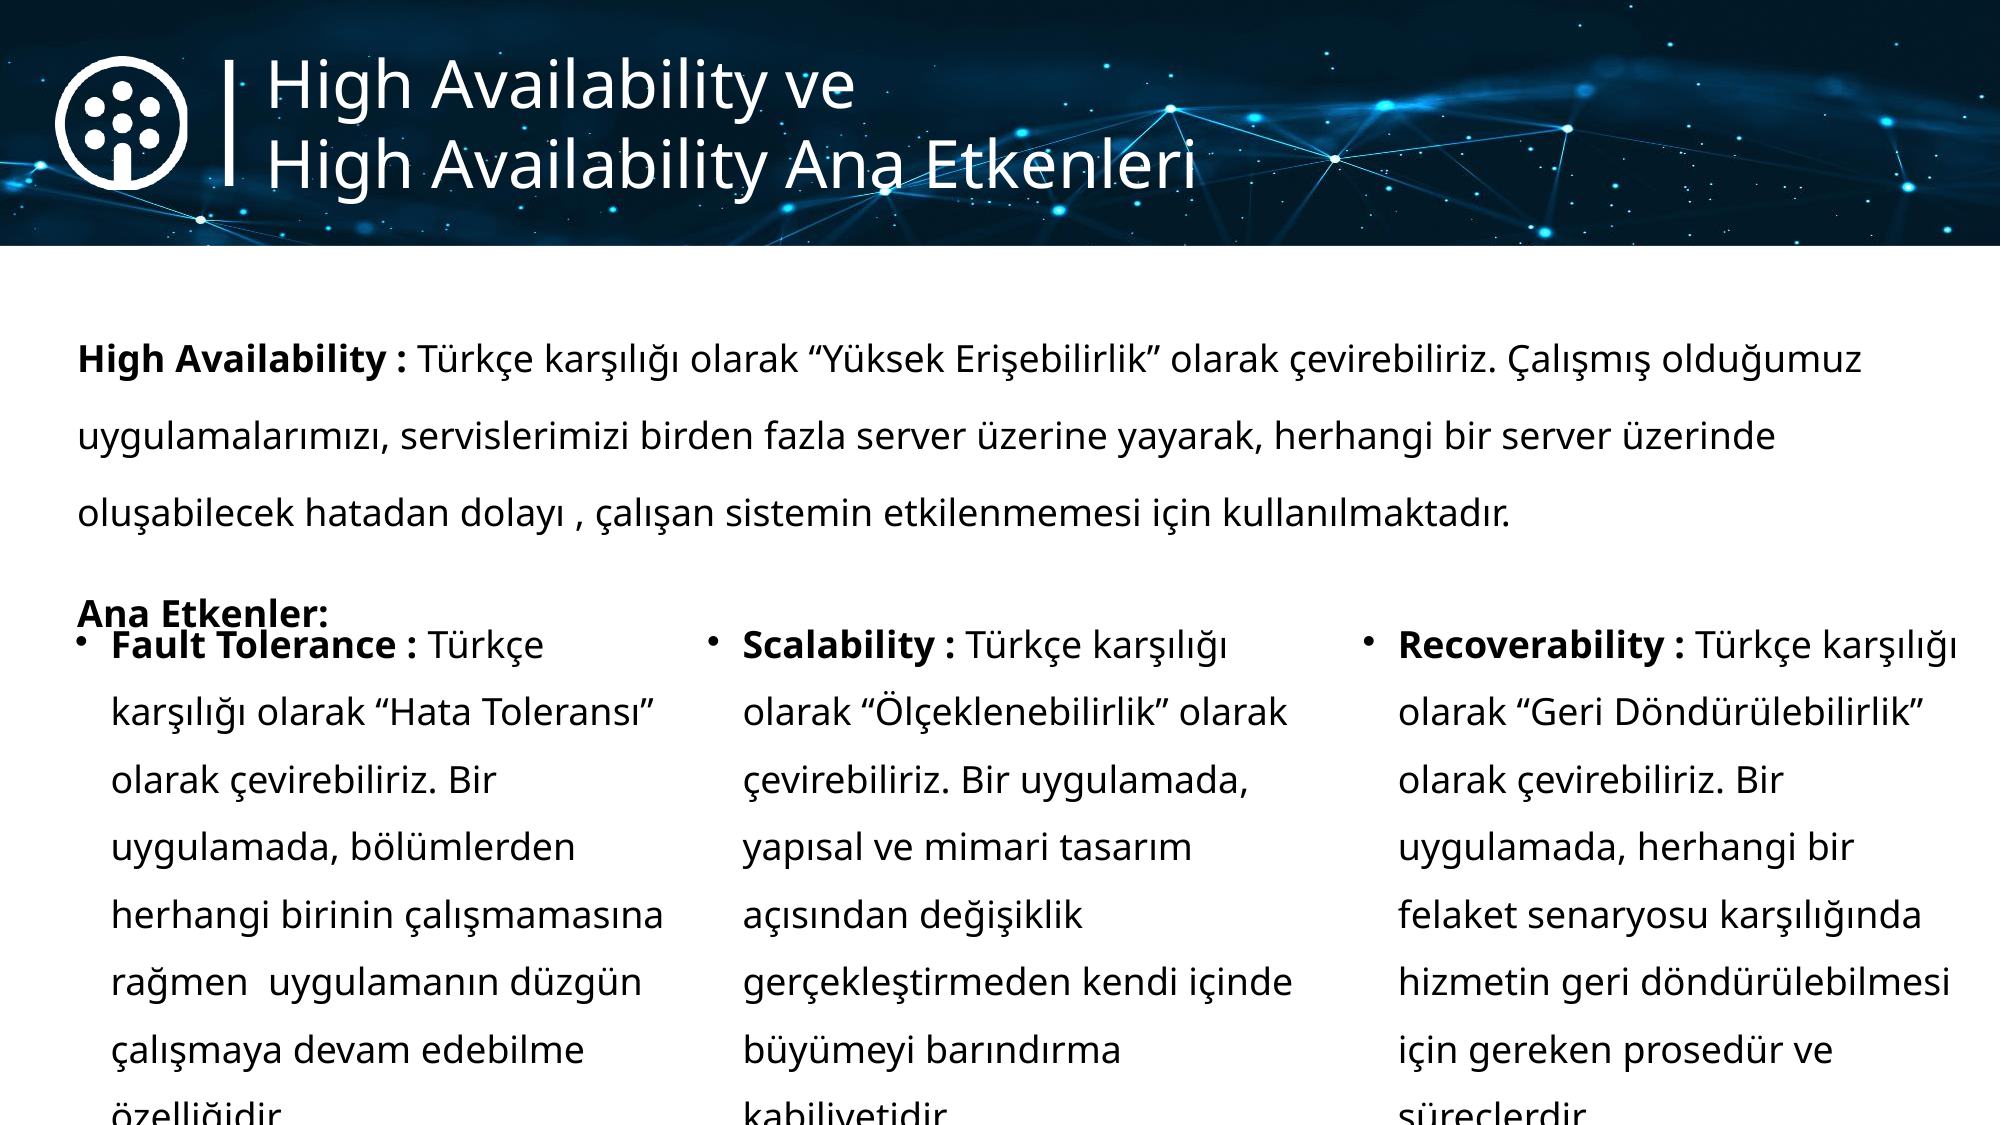

High Availability ve
High Availability Ana Etkenleri
High Availability : Türkçe karşılığı olarak “Yüksek Erişebilirlik” olarak çevirebiliriz. Çalışmış olduğumuz uygulamalarımızı, servislerimizi birden fazla server üzerine yayarak, herhangi bir server üzerinde oluşabilecek hatadan dolayı , çalışan sistemin etkilenmemesi için kullanılmaktadır.
Ana Etkenler:
Fault Tolerance : Türkçe karşılığı olarak “Hata Toleransı” olarak çevirebiliriz. Bir uygulamada, bölümlerden herhangi birinin çalışmamasına rağmen uygulamanın düzgün çalışmaya devam edebilme özelliğidir.
Scalability : Türkçe karşılığı olarak “Ölçeklenebilirlik” olarak çevirebiliriz. Bir uygulamada, yapısal ve mimari tasarım açısından değişiklik gerçekleştirmeden kendi içinde büyümeyi barındırma kabiliyetidir
Recoverability : Türkçe karşılığı olarak “Geri Döndürülebilirlik” olarak çevirebiliriz. Bir uygulamada, herhangi bir felaket senaryosu karşılığında hizmetin geri döndürülebilmesi için gereken prosedür ve süreçlerdir.